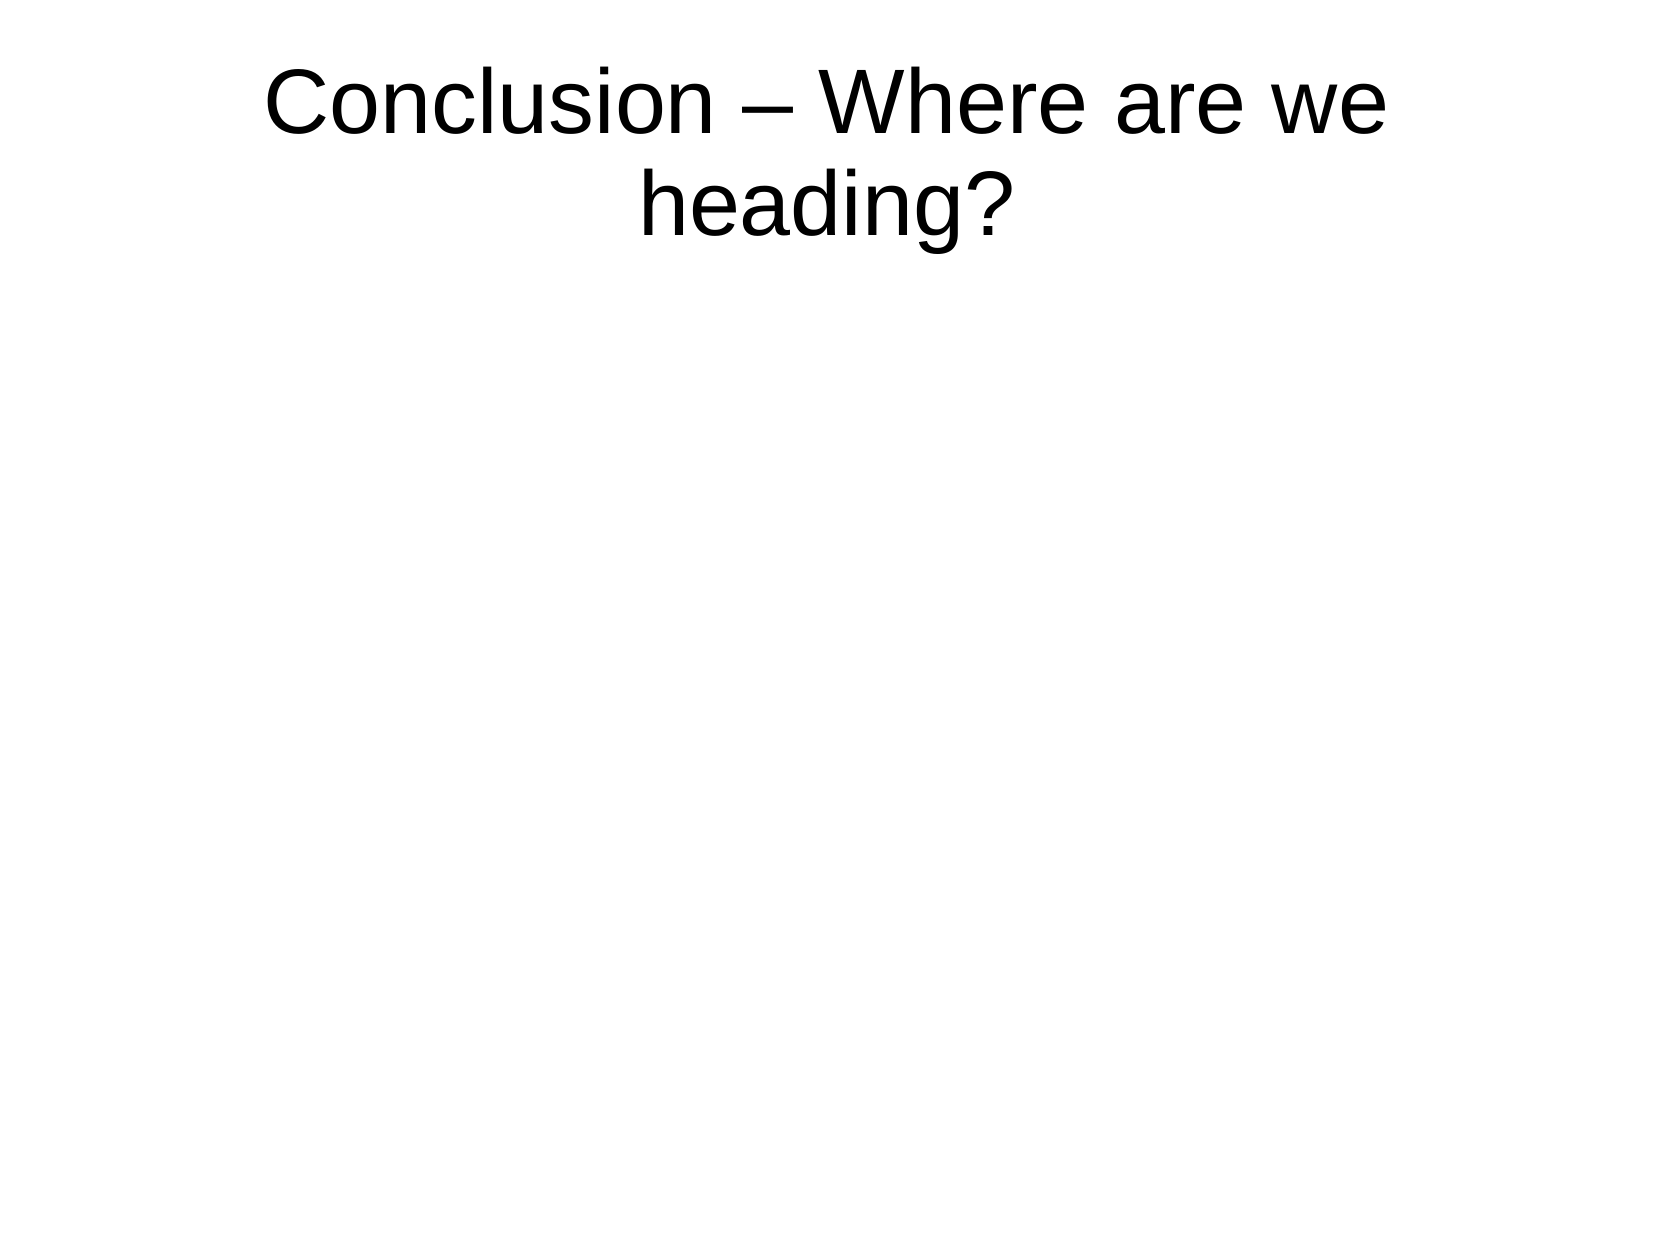

# Conclusion – Where are we heading?